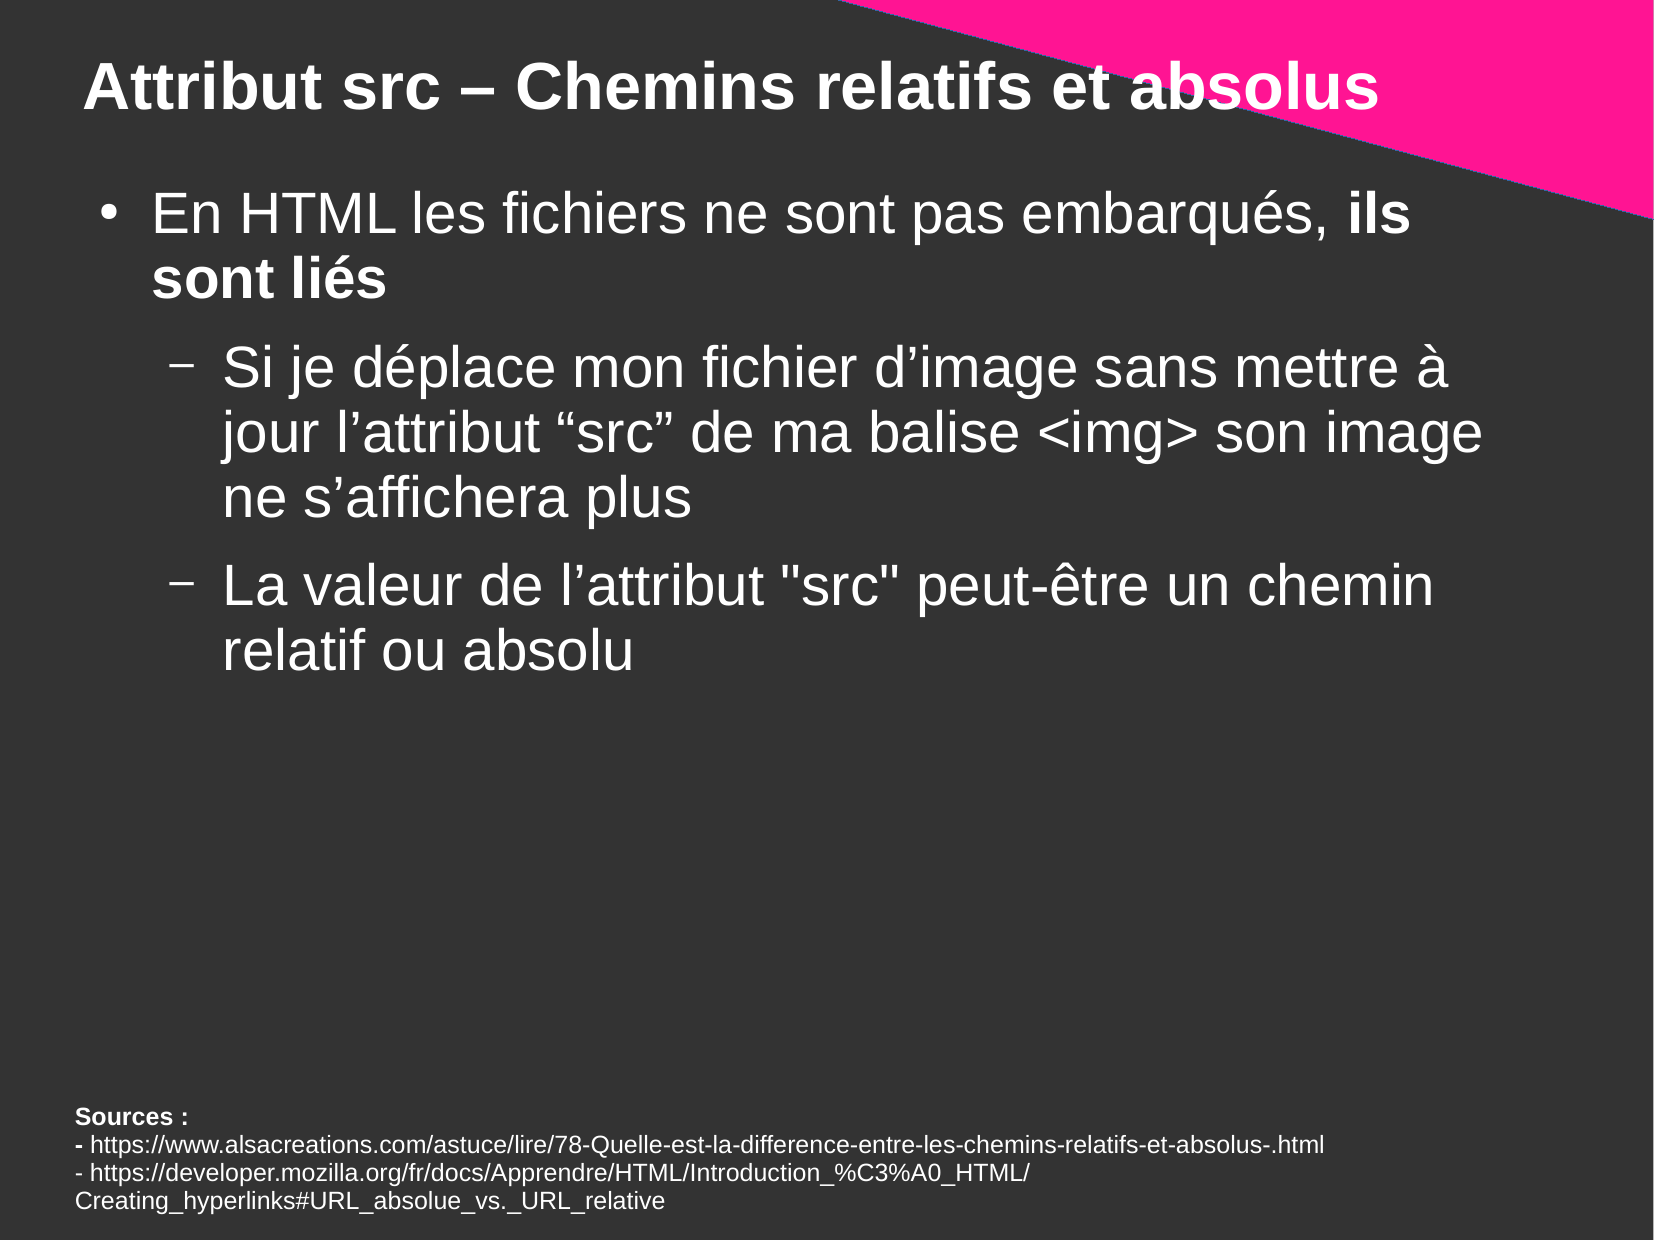

# Attribut src – Chemins relatifs et absolus
En HTML les fichiers ne sont pas embarqués, ils sont liés
Si je déplace mon fichier d’image sans mettre à jour l’attribut “src” de ma balise <img> son image ne s’affichera plus
La valeur de l’attribut "src" peut-être un chemin relatif ou absolu
Sources :
- https://www.alsacreations.com/astuce/lire/78-Quelle-est-la-difference-entre-les-chemins-relatifs-et-absolus-.html
- https://developer.mozilla.org/fr/docs/Apprendre/HTML/Introduction_%C3%A0_HTML/Creating_hyperlinks#URL_absolue_vs._URL_relative